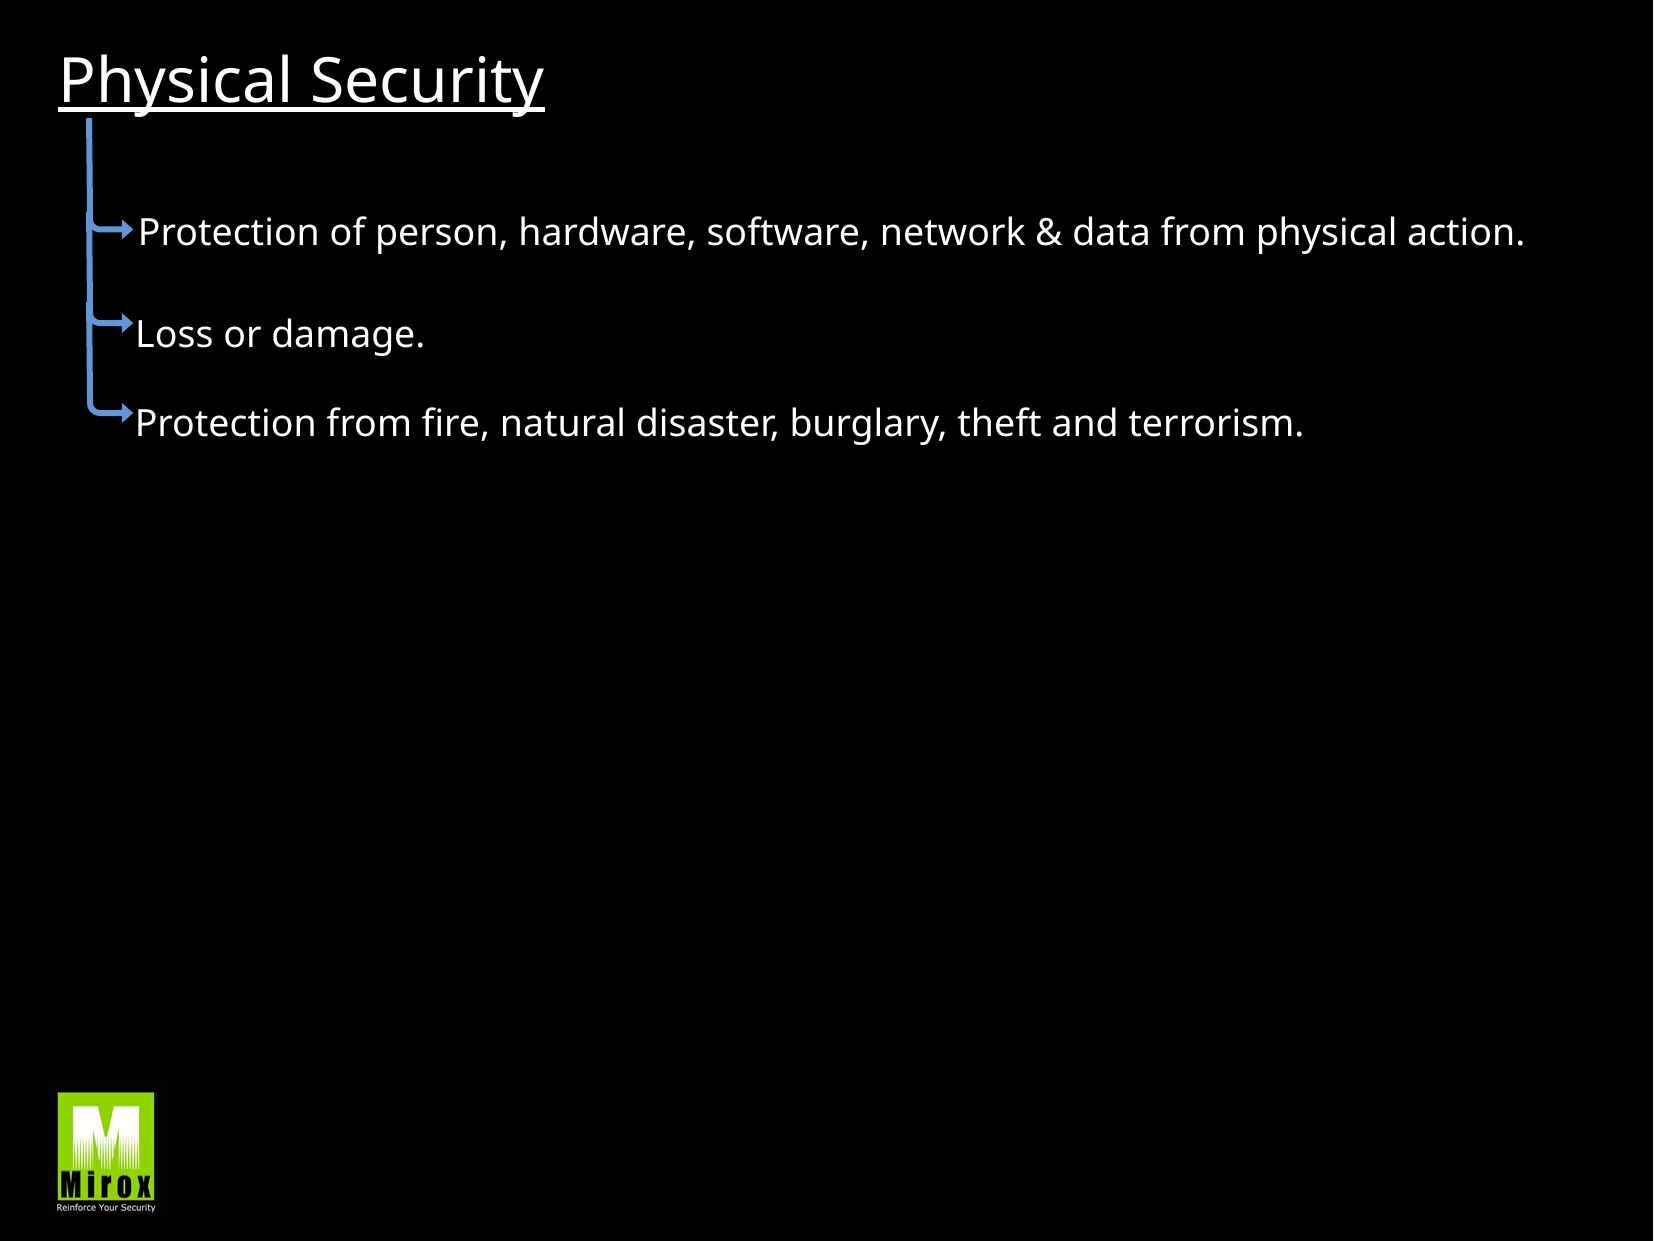

Physical Security
Protection of person, hardware, software, network & data from physical action.
Loss or damage.
Protection from fire, natural disaster, burglary, theft and terrorism.